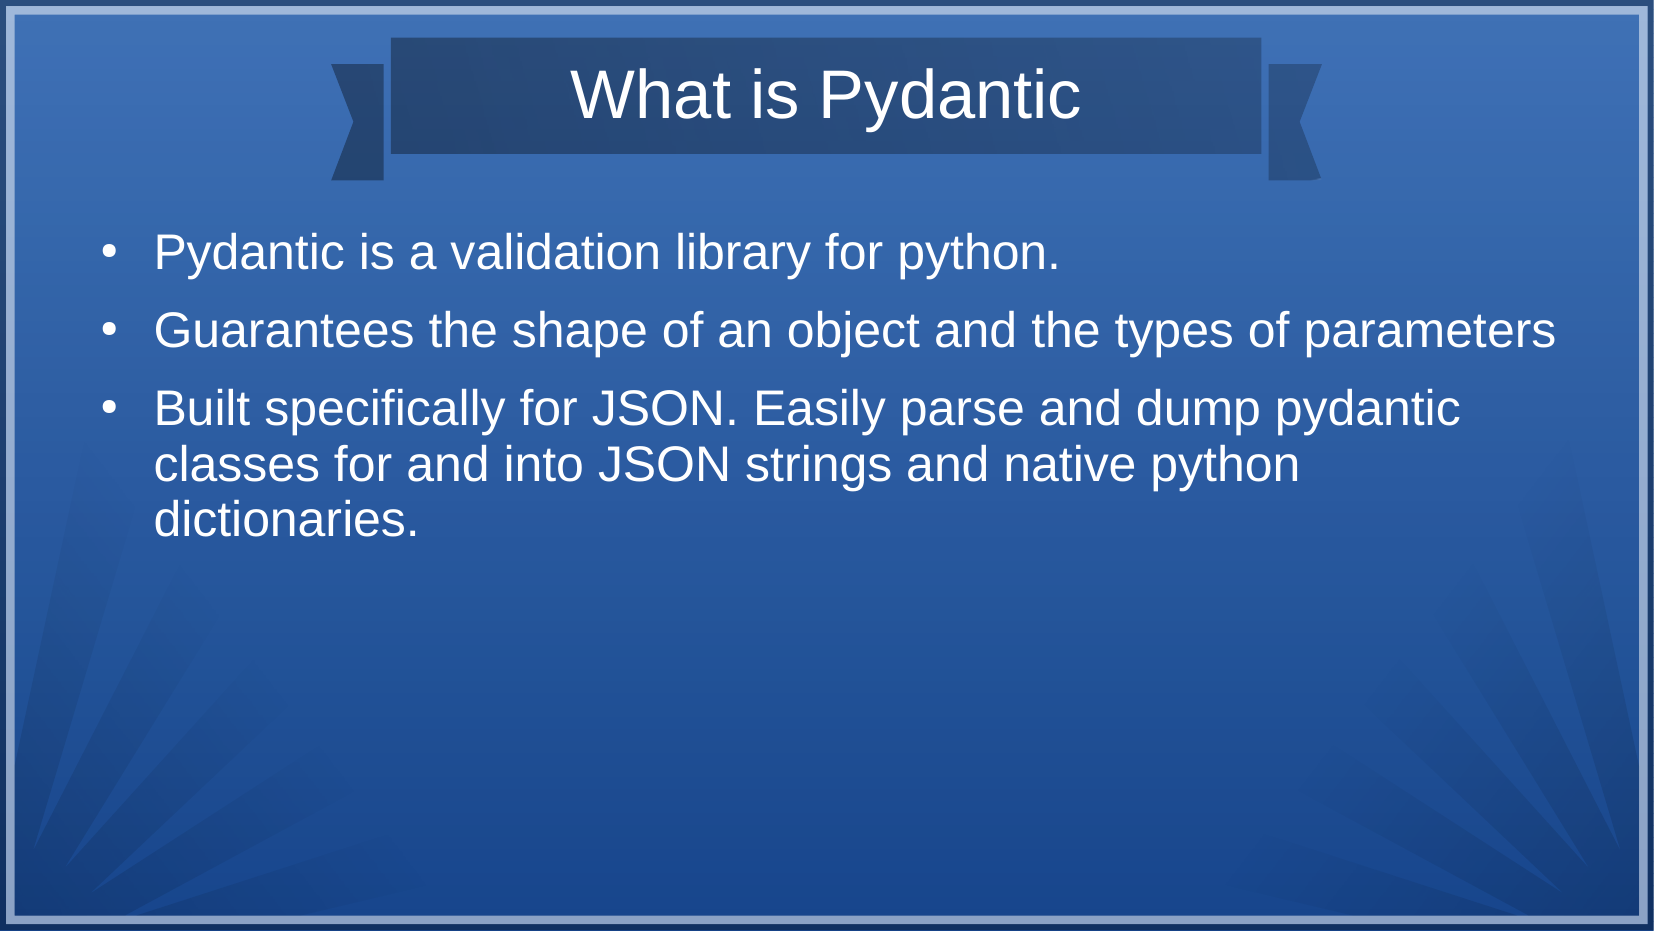

# What is Pydantic
Pydantic is a validation library for python.
Guarantees the shape of an object and the types of parameters
Built specifically for JSON. Easily parse and dump pydantic classes for and into JSON strings and native python dictionaries.